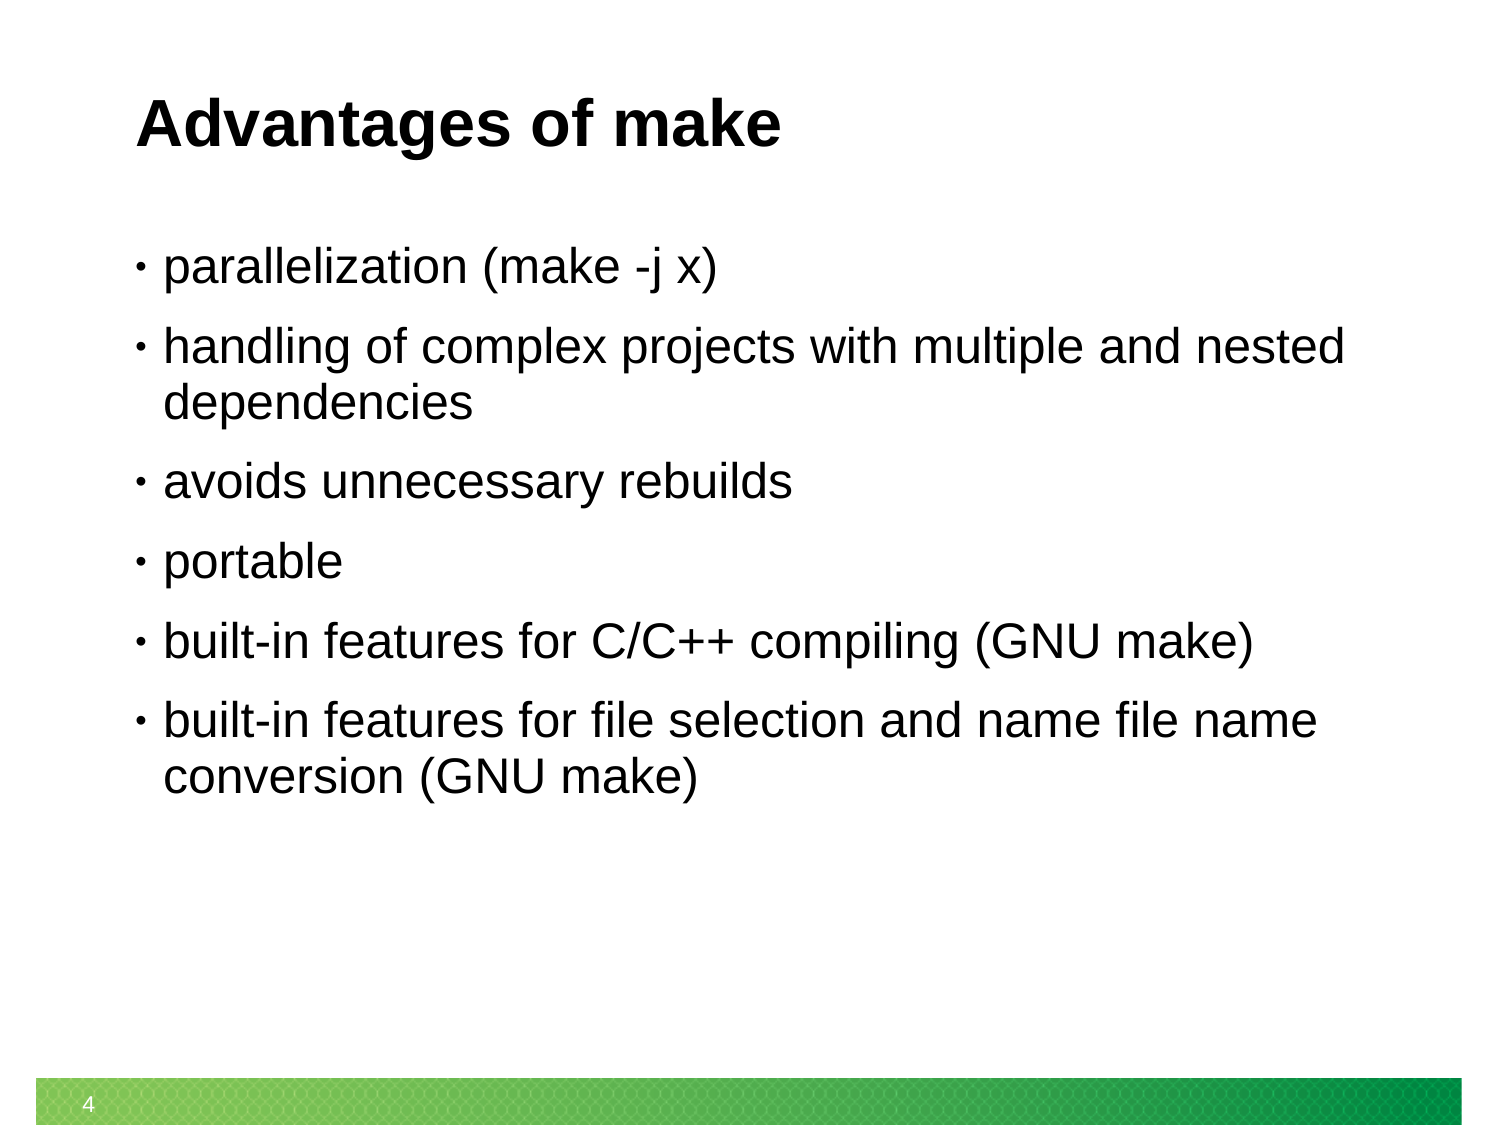

# Advantages of make
parallelization (make -j x)
handling of complex projects with multiple and nested dependencies
avoids unnecessary rebuilds
portable
built-in features for C/C++ compiling (GNU make)
built-in features for file selection and name file name conversion (GNU make)